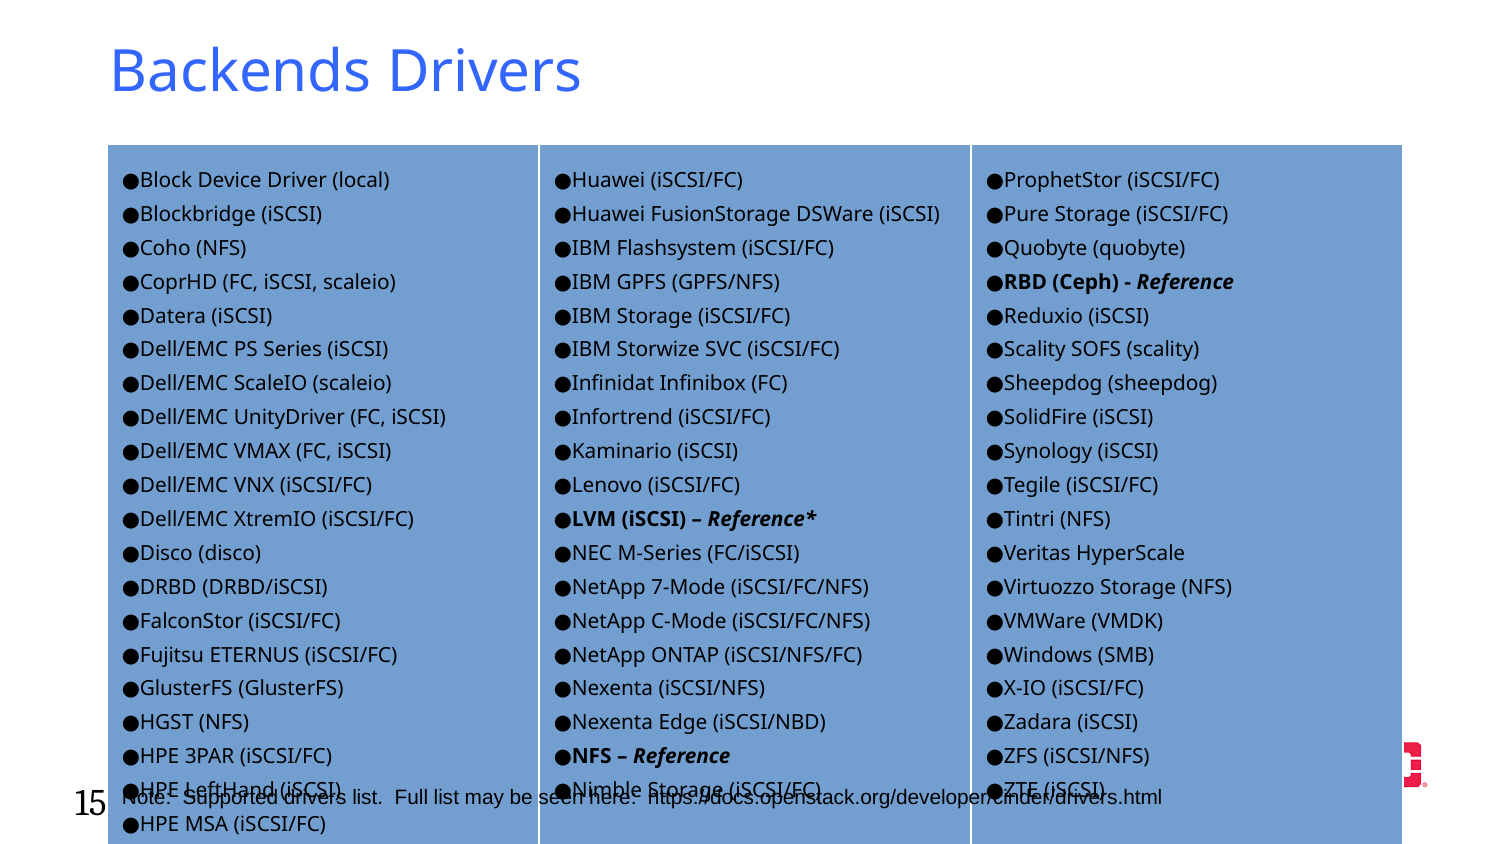

# Backends Drivers
| ●Block Device Driver (local) ●Blockbridge (iSCSI) ●Coho (NFS) ●CoprHD (FC, iSCSI, scaleio) ●Datera (iSCSI) ●Dell/EMC PS Series (iSCSI) ●Dell/EMC ScaleIO (scaleio) ●Dell/EMC UnityDriver (FC, iSCSI) ●Dell/EMC VMAX (FC, iSCSI) ●Dell/EMC VNX (iSCSI/FC) ●Dell/EMC XtremIO (iSCSI/FC) ●Disco (disco) ●DRBD (DRBD/iSCSI) ●FalconStor (iSCSI/FC) ●Fujitsu ETERNUS (iSCSI/FC) ●GlusterFS (GlusterFS) ●HGST (NFS) ●HPE 3PAR (iSCSI/FC) ●HPE LeftHand (iSCSI) ●HPE MSA (iSCSI/FC) | ●Huawei (iSCSI/FC) ●Huawei FusionStorage DSWare (iSCSI) ●IBM Flashsystem (iSCSI/FC) ●IBM GPFS (GPFS/NFS) ●IBM Storage (iSCSI/FC) ●IBM Storwize SVC (iSCSI/FC) ●Infinidat Infinibox (FC) ●Infortrend (iSCSI/FC) ●Kaminario (iSCSI) ●Lenovo (iSCSI/FC) ●LVM (iSCSI) – Reference\* ●NEC M-Series (FC/iSCSI) ●NetApp 7-Mode (iSCSI/FC/NFS) ●NetApp C-Mode (iSCSI/FC/NFS) ●NetApp ONTAP (iSCSI/NFS/FC) ●Nexenta (iSCSI/NFS) ●Nexenta Edge (iSCSI/NBD) ●NFS – Reference ●Nimble Storage (iSCSI/FC) | ●ProphetStor (iSCSI/FC) ●Pure Storage (iSCSI/FC) ●Quobyte (quobyte) ●RBD (Ceph) - Reference ●Reduxio (iSCSI) ●Scality SOFS (scality) ●Sheepdog (sheepdog) ●SolidFire (iSCSI) ●Synology (iSCSI) ●Tegile (iSCSI/FC) ●Tintri (NFS) ●Veritas HyperScale ●Virtuozzo Storage (NFS) ●VMWare (VMDK) ●Windows (SMB) ●X-IO (iSCSI/FC) ●Zadara (iSCSI) ●ZFS (iSCSI/NFS) ●ZTE (iSCSI) |
| --- | --- | --- |
Note: Supported drivers list. Full list may be seen here: https://docs.openstack.org/developer/cinder/drivers.html